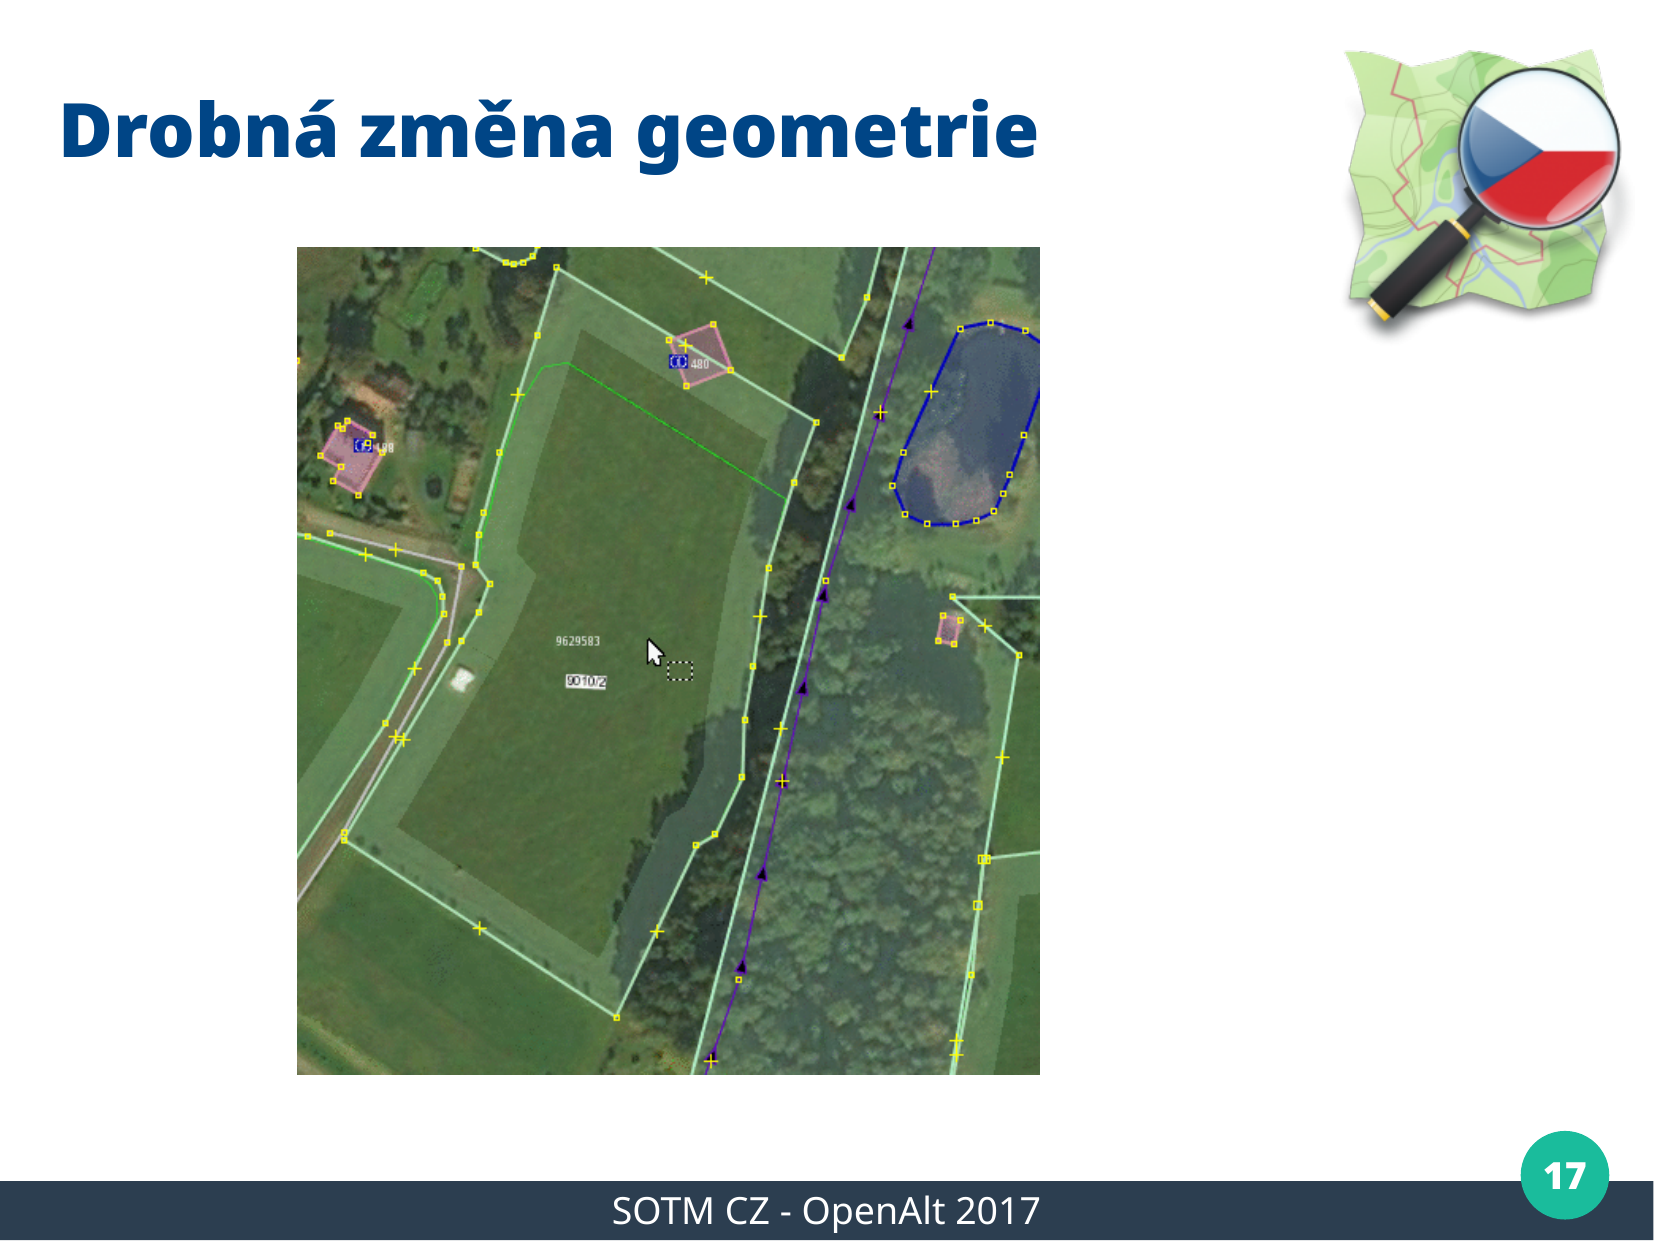

# Drobná změna geometrie
17
SOTM CZ - OpenAlt 2017